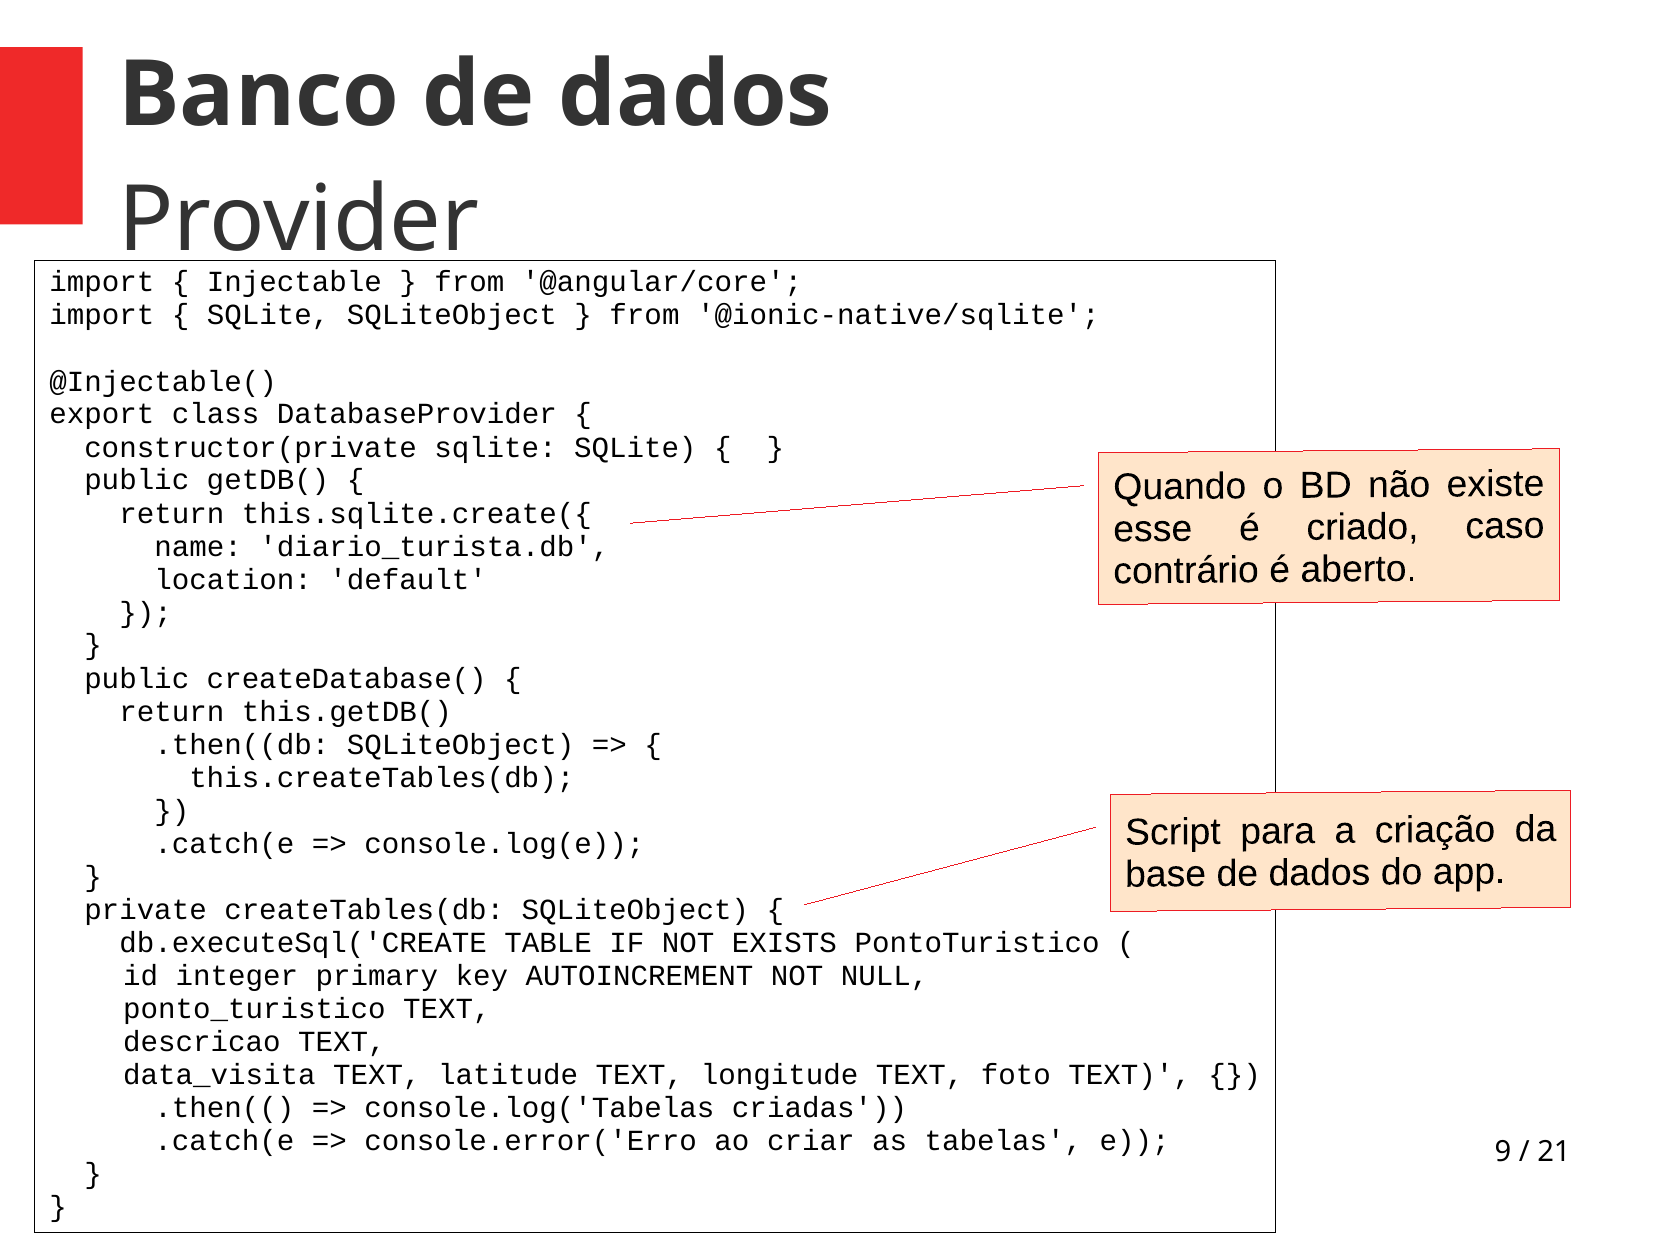

# Banco de dados Provider
import { Injectable } from '@angular/core';
import { SQLite, SQLiteObject } from '@ionic-native/sqlite';
@Injectable()
export class DatabaseProvider {
 constructor(private sqlite: SQLite) { }
 public getDB() {
 return this.sqlite.create({
 name: 'diario_turista.db',
 location: 'default'
 });
 }
 public createDatabase() {
 return this.getDB()
 .then((db: SQLiteObject) => {
 this.createTables(db);
 })
 .catch(e => console.log(e));
 }
 private createTables(db: SQLiteObject) {
 db.executeSql('CREATE TABLE IF NOT EXISTS PontoTuristico (
	id integer primary key AUTOINCREMENT NOT NULL,
	ponto_turistico TEXT,
	descricao TEXT,
	data_visita TEXT, latitude TEXT, longitude TEXT, foto TEXT)', {})
 .then(() => console.log('Tabelas criadas'))
 .catch(e => console.error('Erro ao criar as tabelas', e));
 }
}
Quando o BD não existe esse é criado, caso contrário é aberto.
Script para a criação da base de dados do app.
9